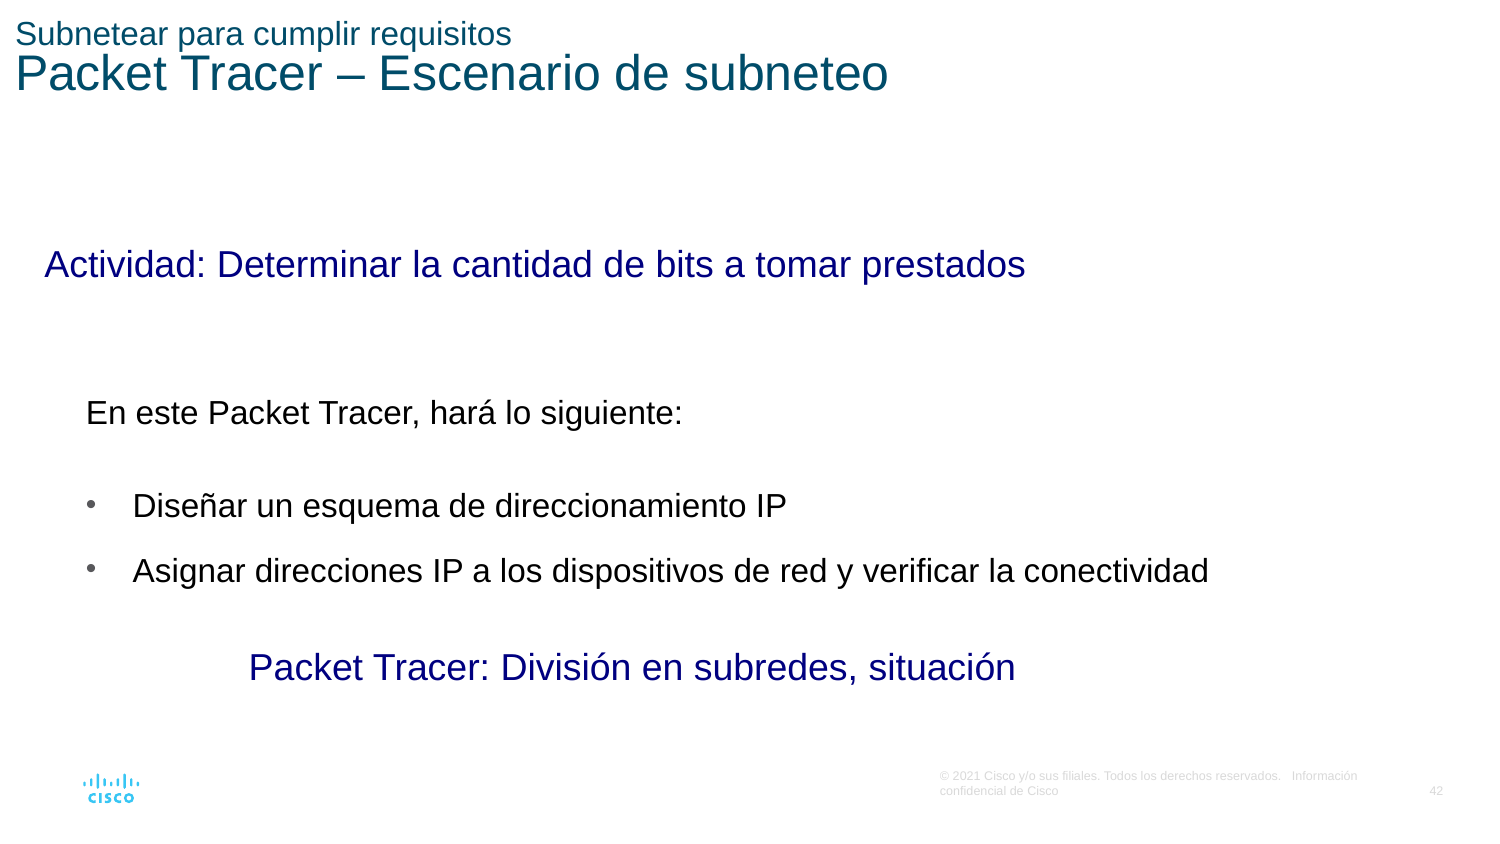

# Subnetear para cumplir requisitos Packet Tracer – Escenario de subneteo
Actividad: Determinar la cantidad de bits a tomar prestados
En este Packet Tracer, hará lo siguiente:
Diseñar un esquema de direccionamiento IP
Asignar direcciones IP a los dispositivos de red y verificar la conectividad
Packet Tracer: División en subredes, situación